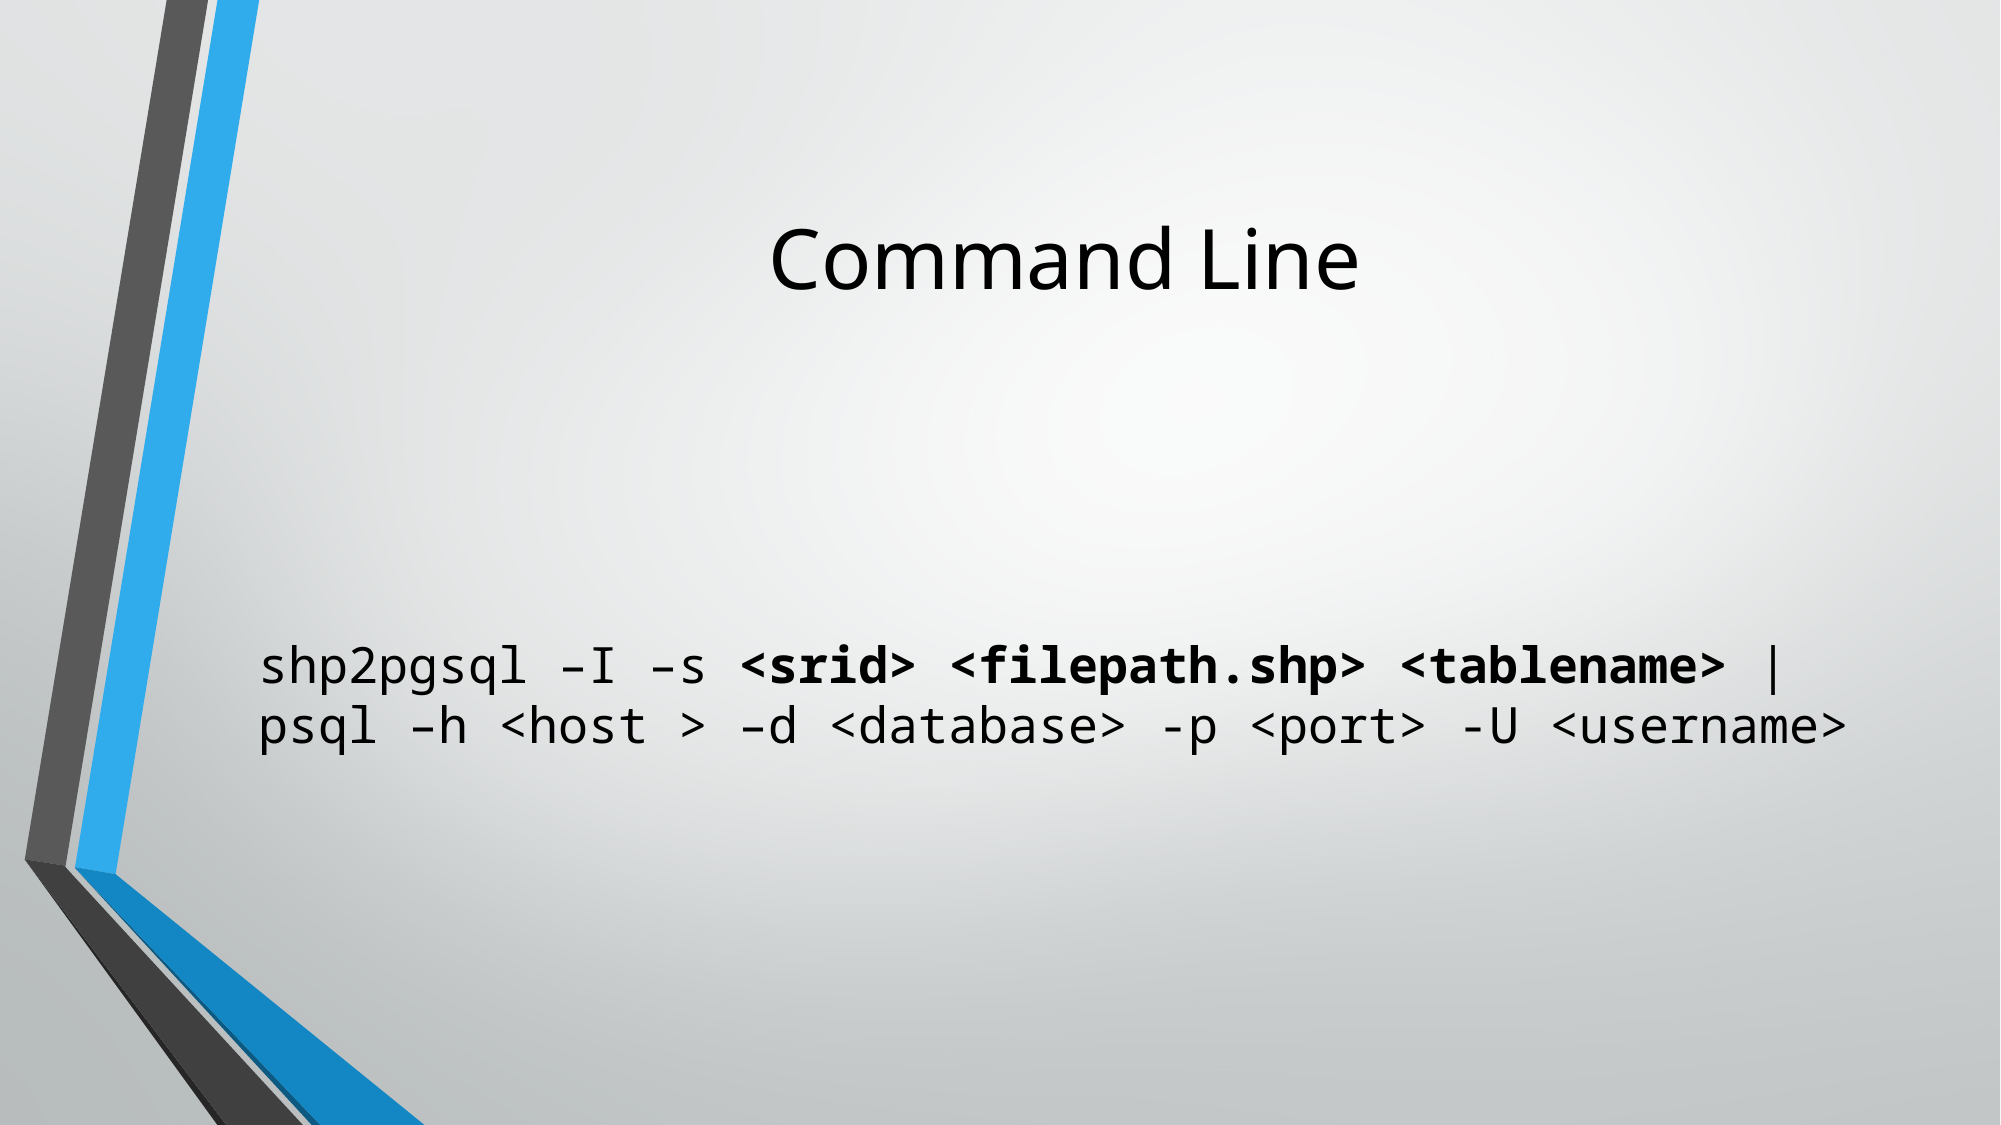

# Command Line
shp2pgsql –I –s <srid> <filepath.shp> <tablename> | psql –h <host > –d <database> -p <port> -U <username>